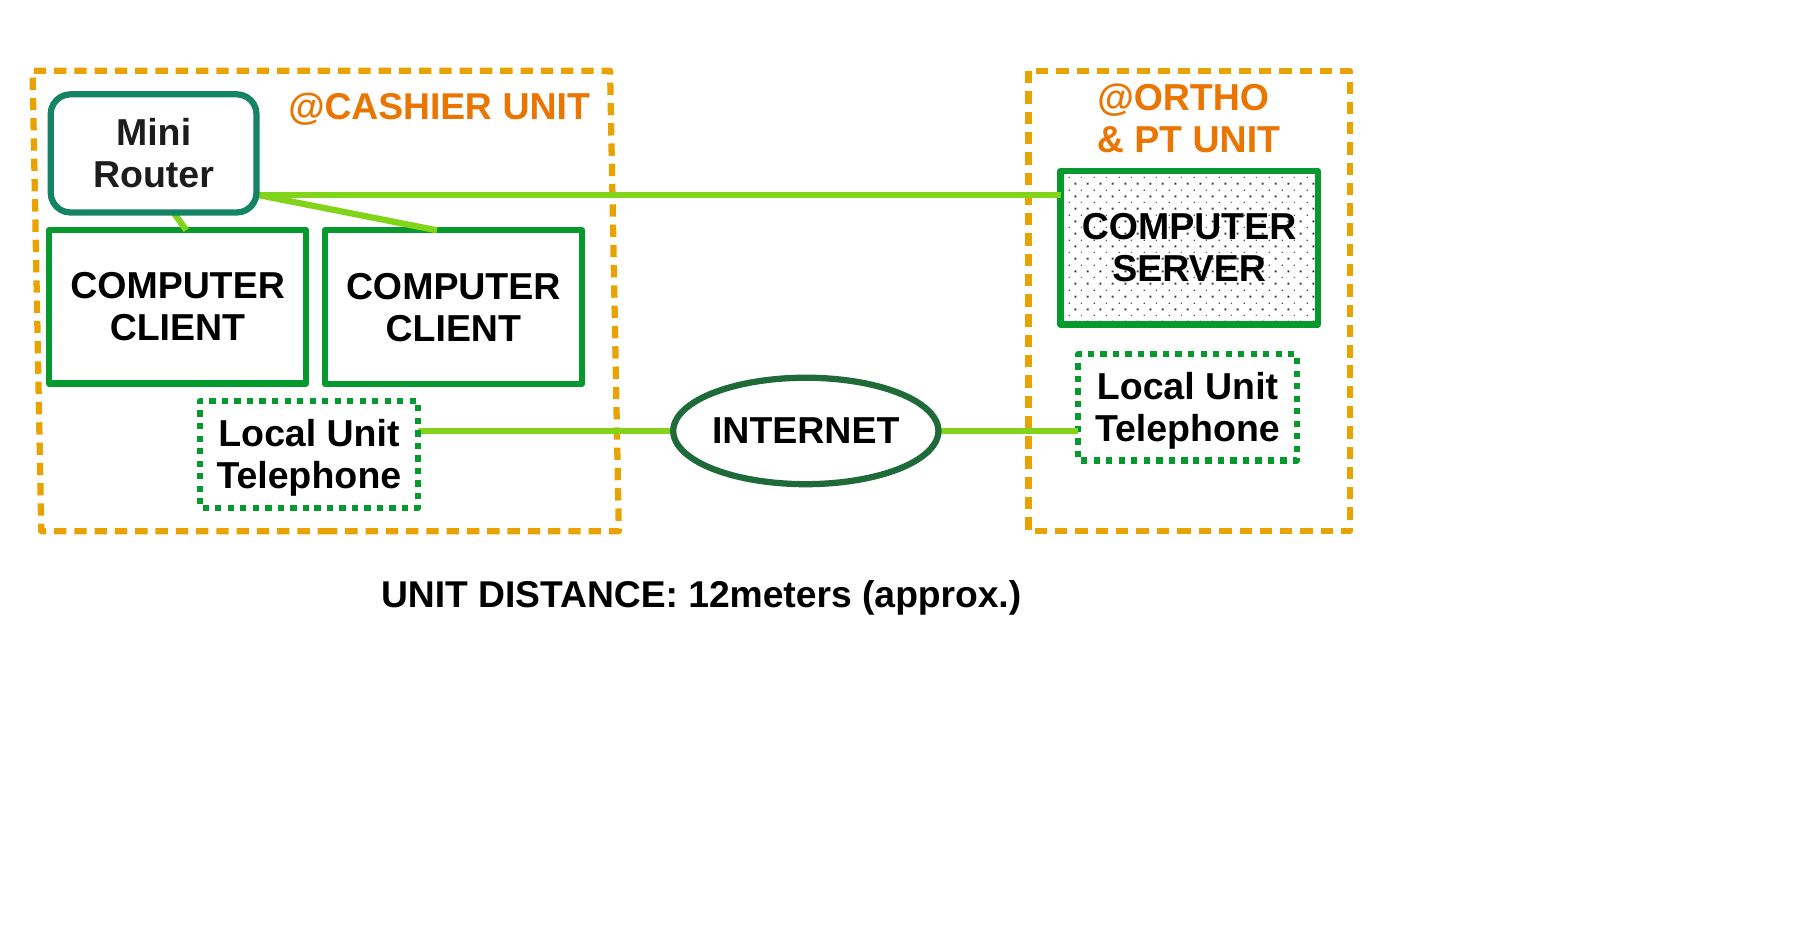

@CASHIER UNIT
@ORTHO
& PT UNIT
Mini
Router
COMPUTER
SERVER
COMPUTER
CLIENT
COMPUTER
CLIENT
Local Unit
Telephone
INTERNET
Local Unit
Telephone
UNIT DISTANCE: 12meters (approx.)